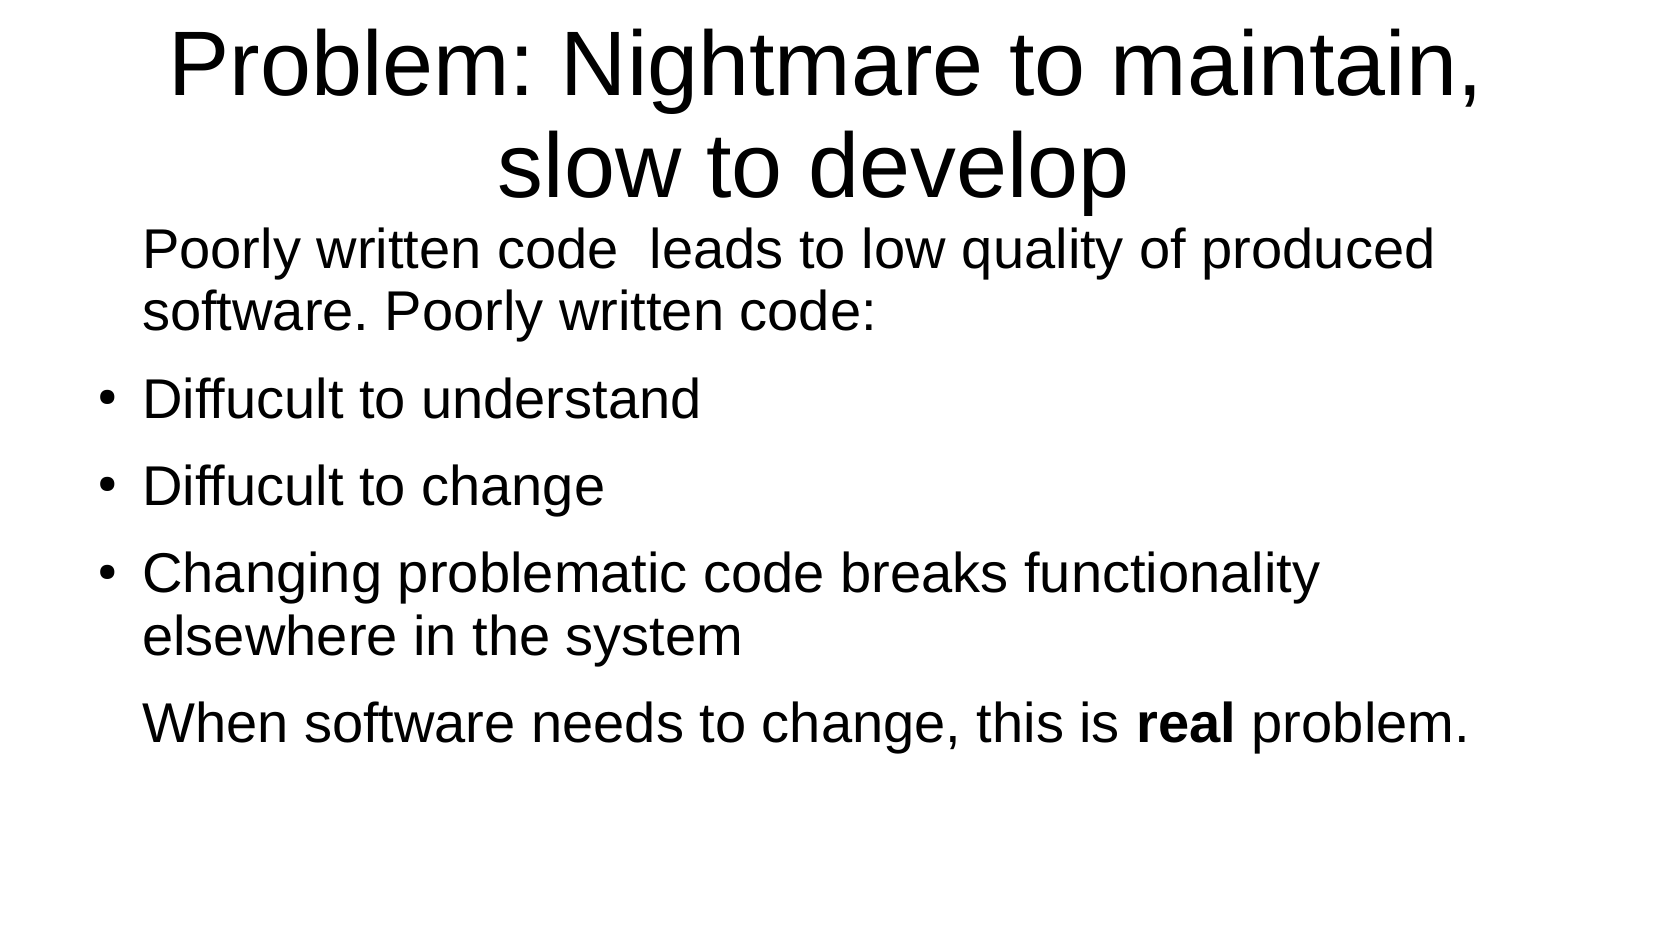

# Problem: Nightmare to maintain, slow to develop
Poorly written code leads to low quality of produced software. Poorly written code:
Diffucult to understand
Diffucult to change
Changing problematic code breaks functionality elsewhere in the system
When software needs to change, this is real problem.